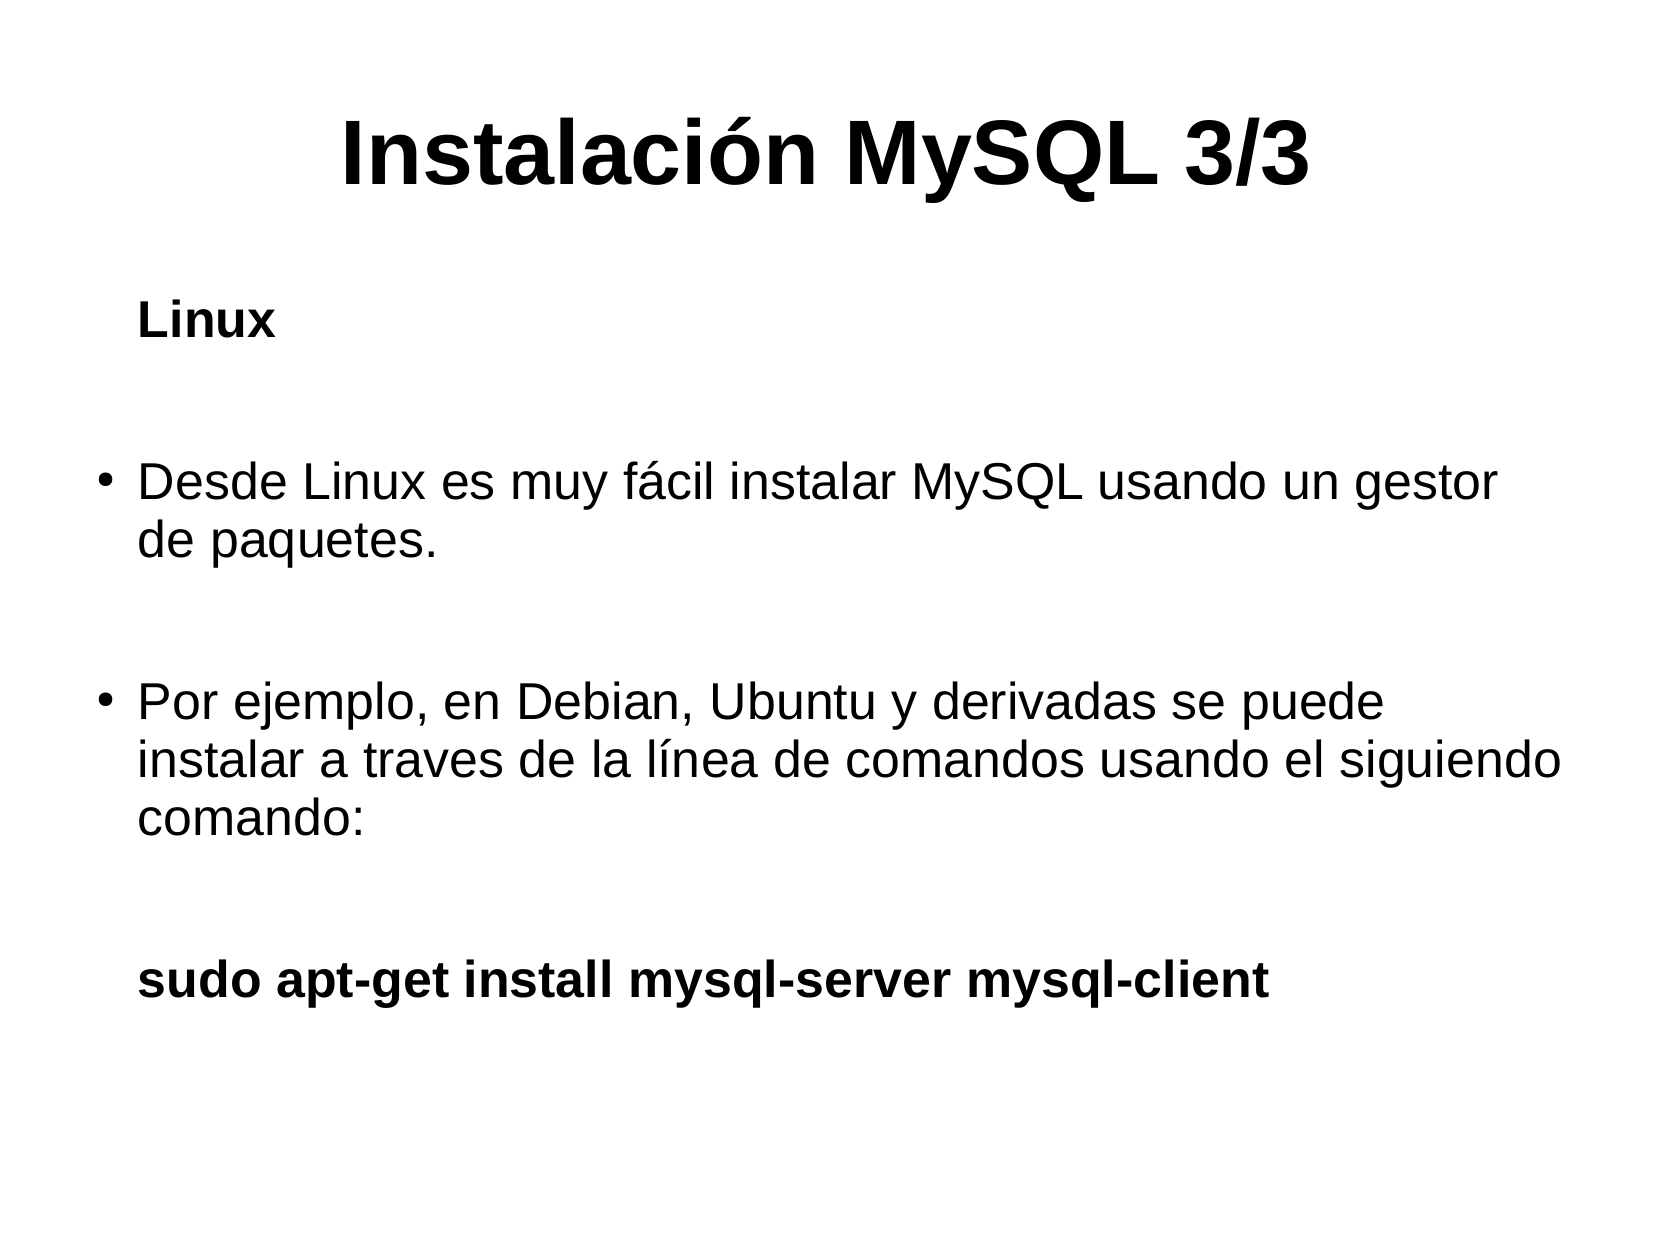

# Instalación MySQL 3/3
Linux
Desde Linux es muy fácil instalar MySQL usando un gestor de paquetes.
Por ejemplo, en Debian, Ubuntu y derivadas se puede instalar a traves de la línea de comandos usando el siguiendo comando:
sudo apt-get install mysql-server mysql-client